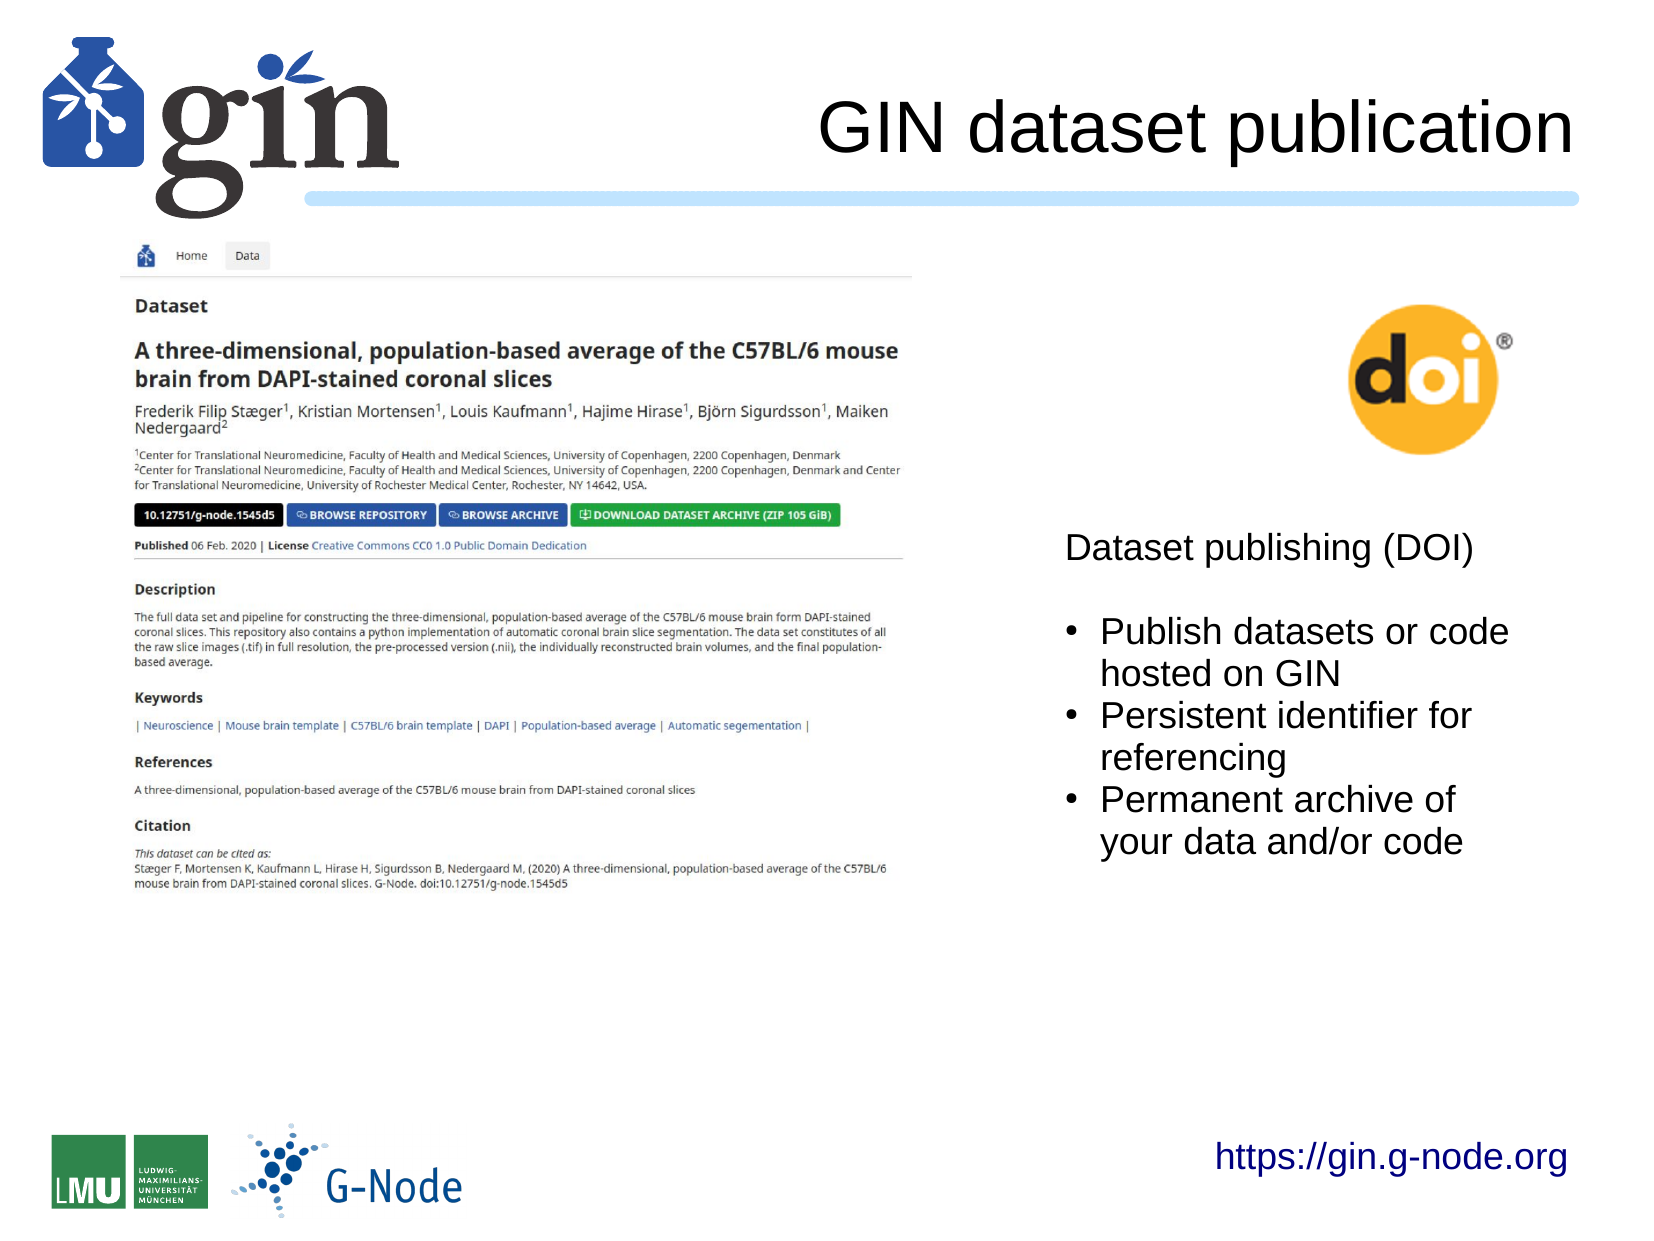

GIN dataset publication
Dataset publishing (DOI)
Publish datasets or code
hosted on GIN
Persistent identifier for
referencing
Permanent archive of
your data and/or code
https://gin.g-node.org